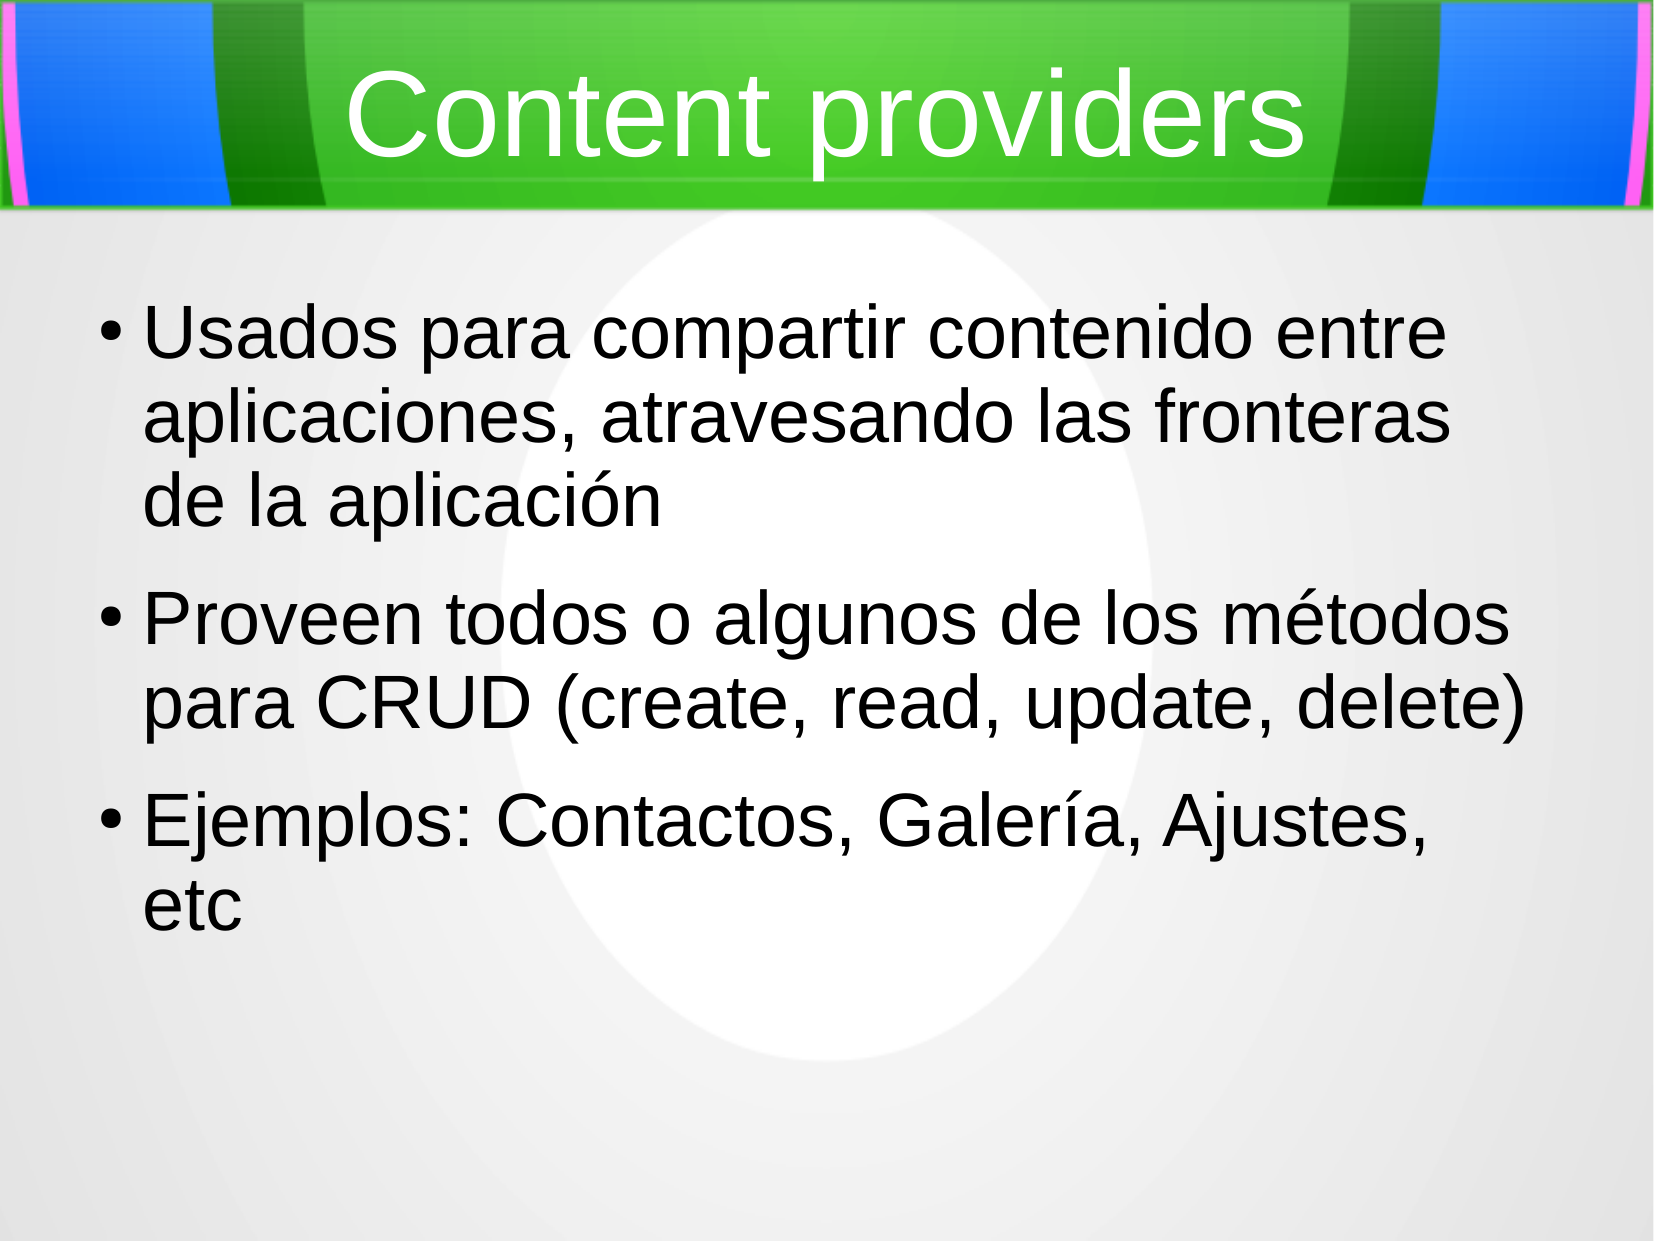

# Content providers
Usados para compartir contenido entre aplicaciones, atravesando las fronteras de la aplicación
Proveen todos o algunos de los métodos para CRUD (create, read, update, delete)
Ejemplos: Contactos, Galería, Ajustes, etc